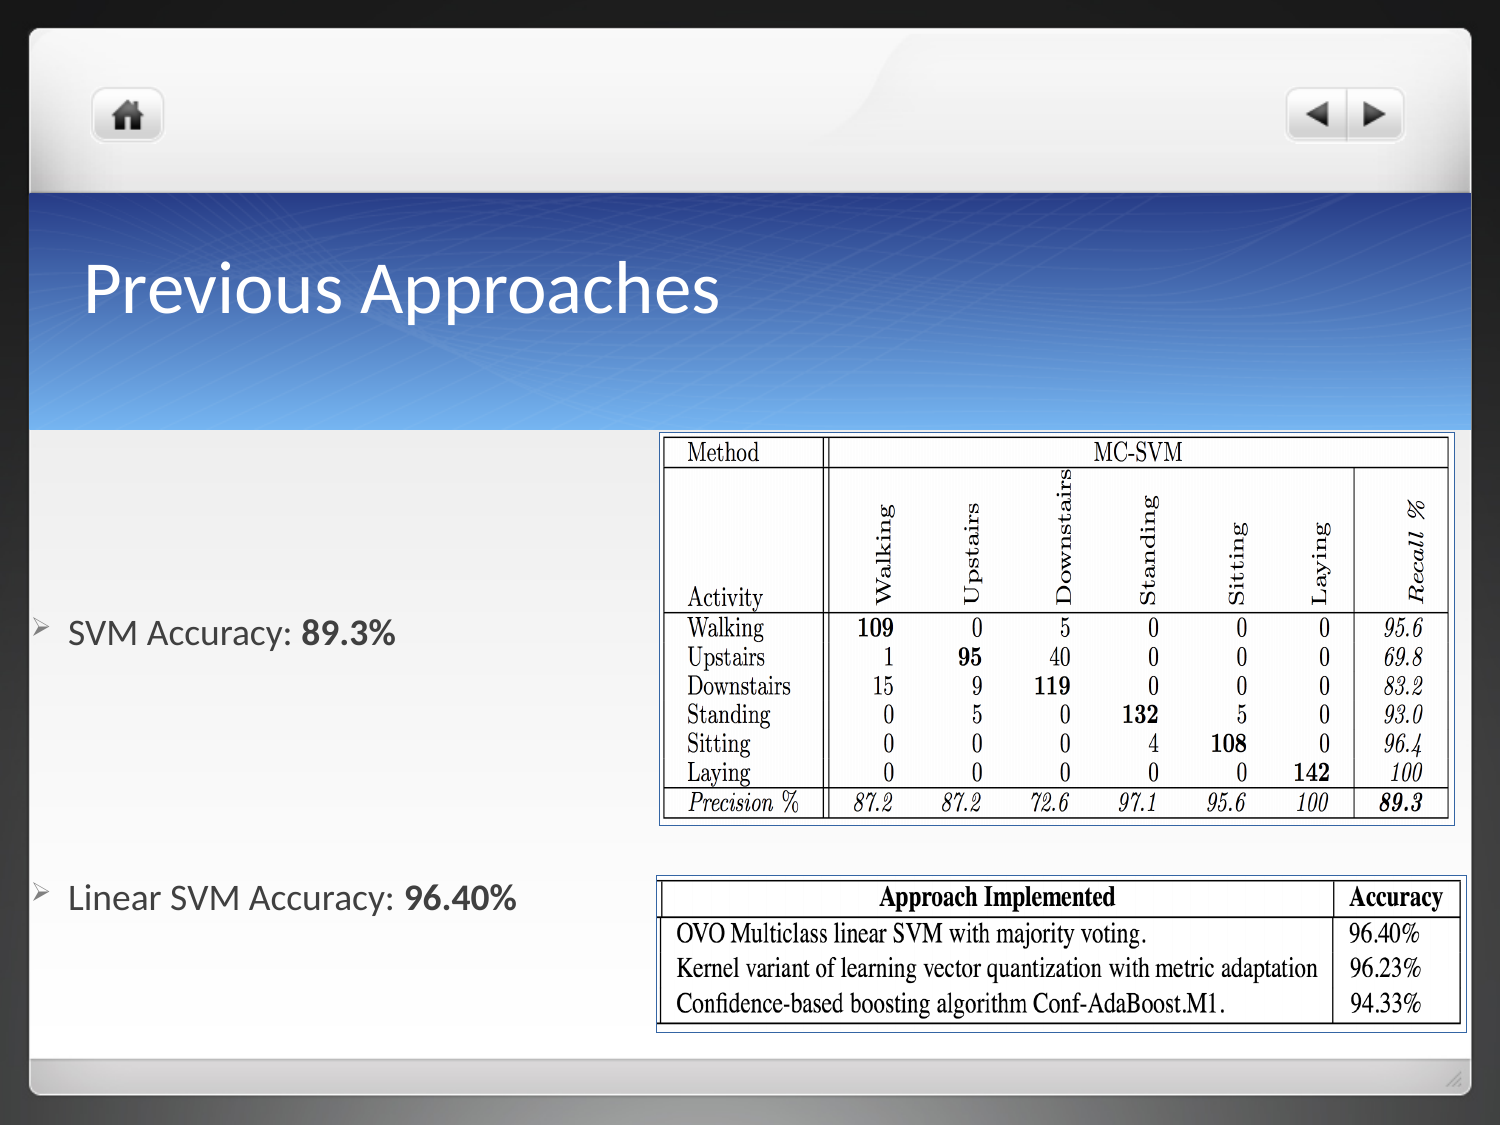

# Previous Approaches
SVM Accuracy: 89.3%
Linear SVM Accuracy: 96.40%